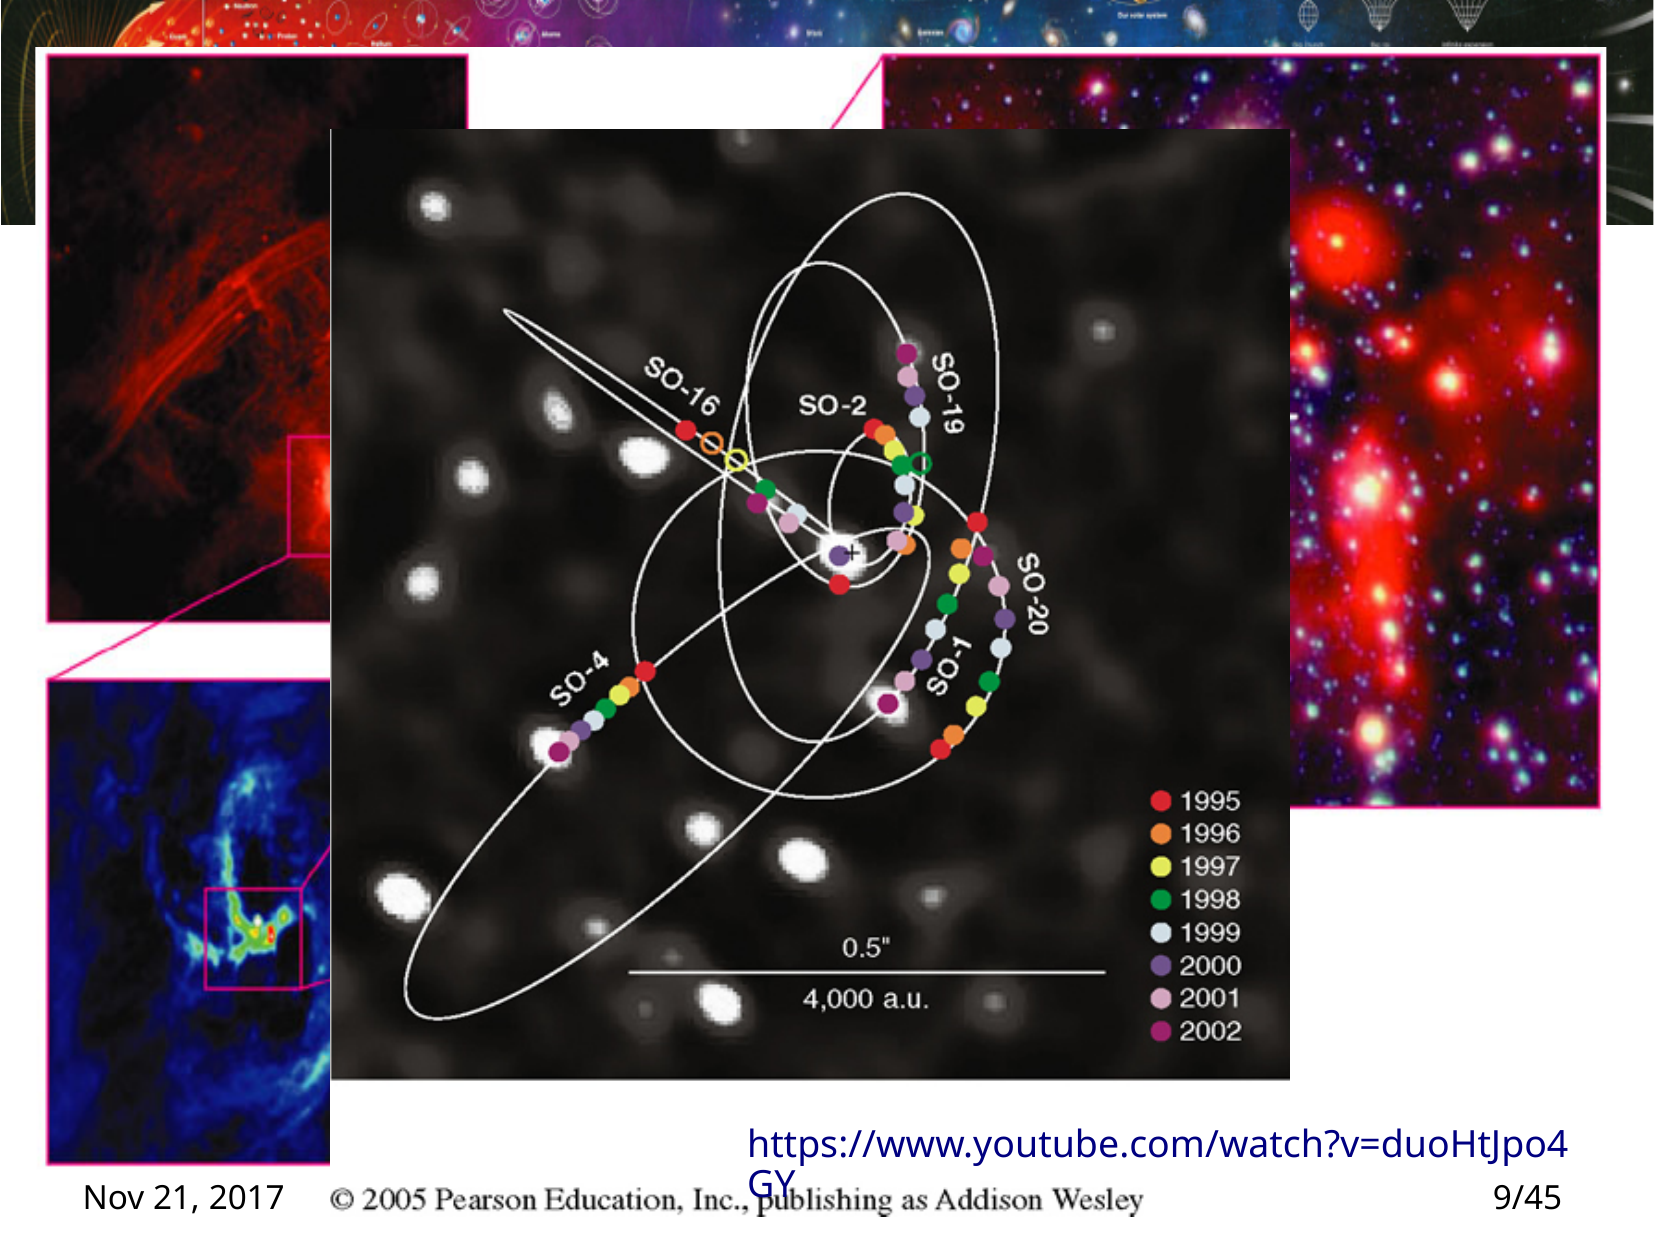

Inclinada ~60º, respecto del Ecuador Celeste
# La Vía Láctea
https://www.youtube.com/watch?v=duoHtJpo4GY
Nov 21, 2017
H. Asorey - IPAC 2017 - 15
9